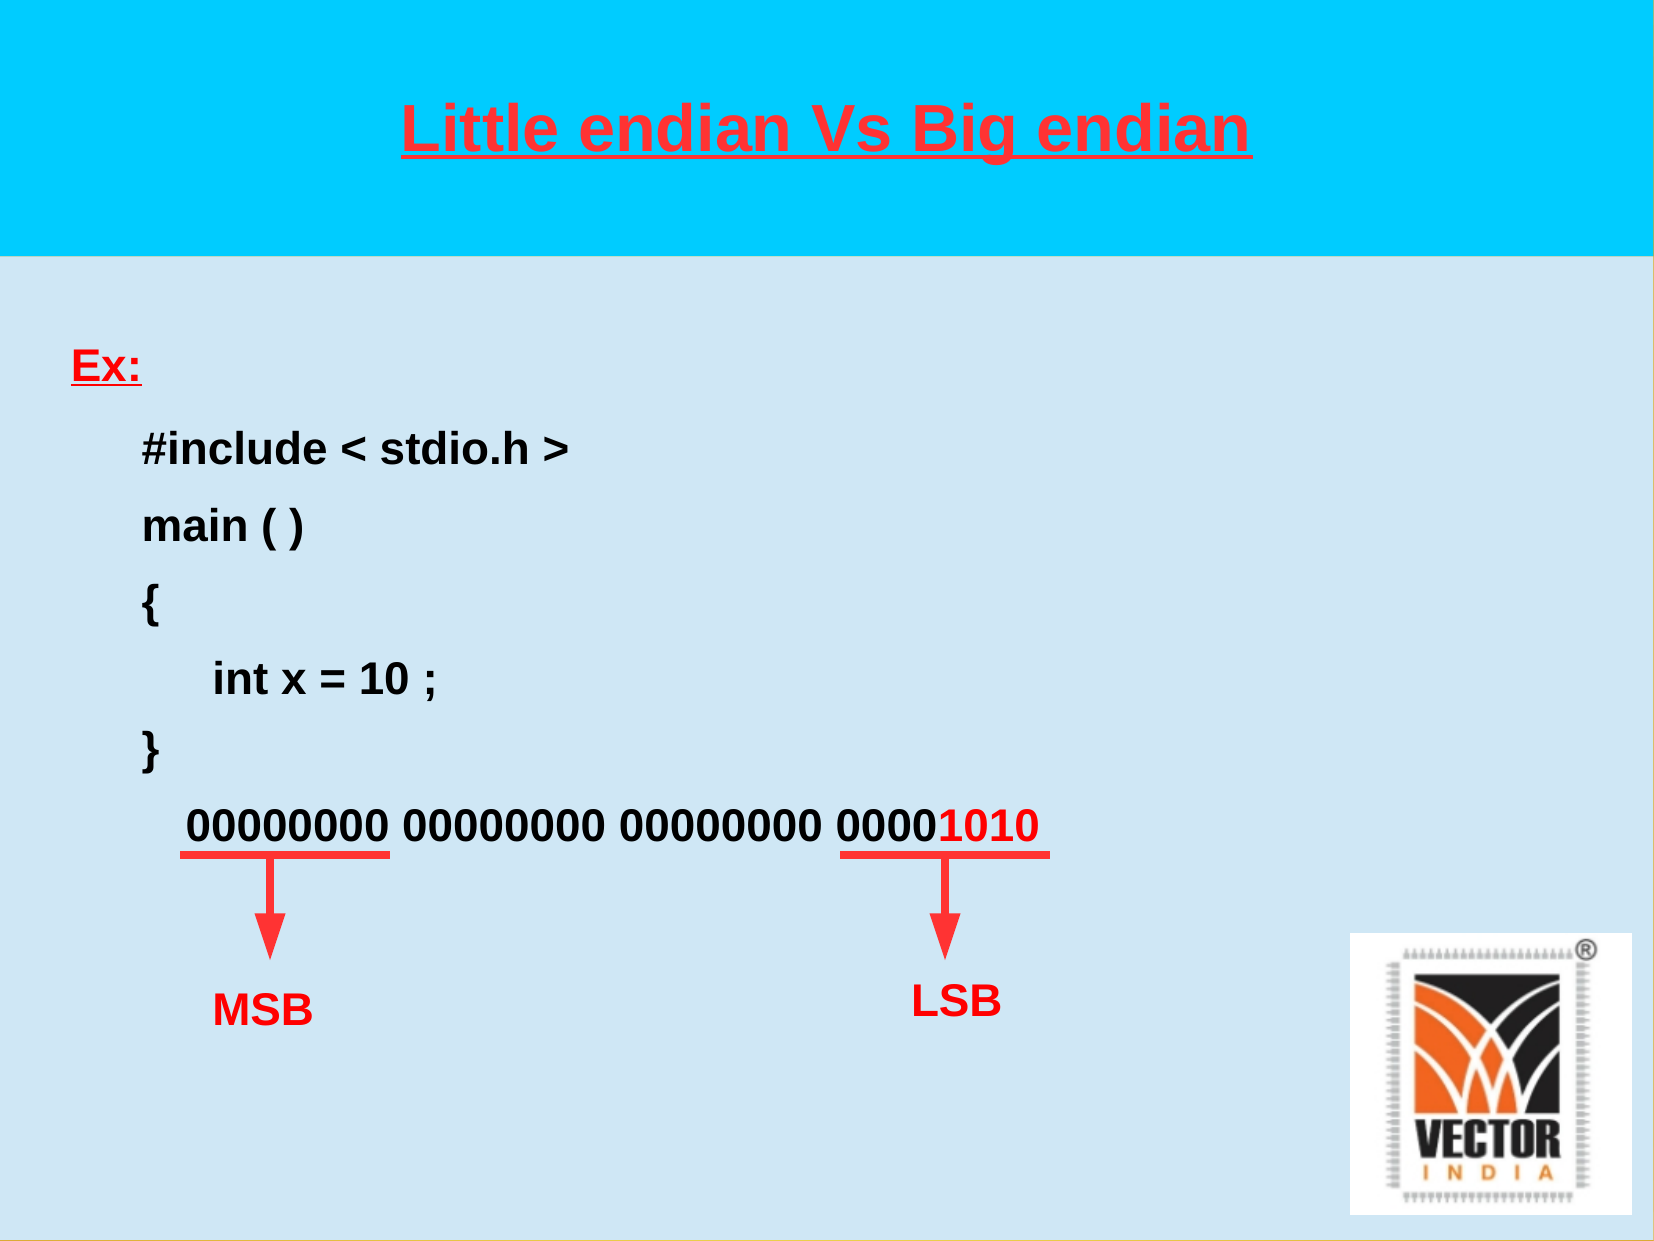

# Little endian Vs Big endian
Ex:
#include < stdio.h >
main ( )
{
int x = 10 ;
}
 00000000 00000000 00000000 00001010
LSB
MSB